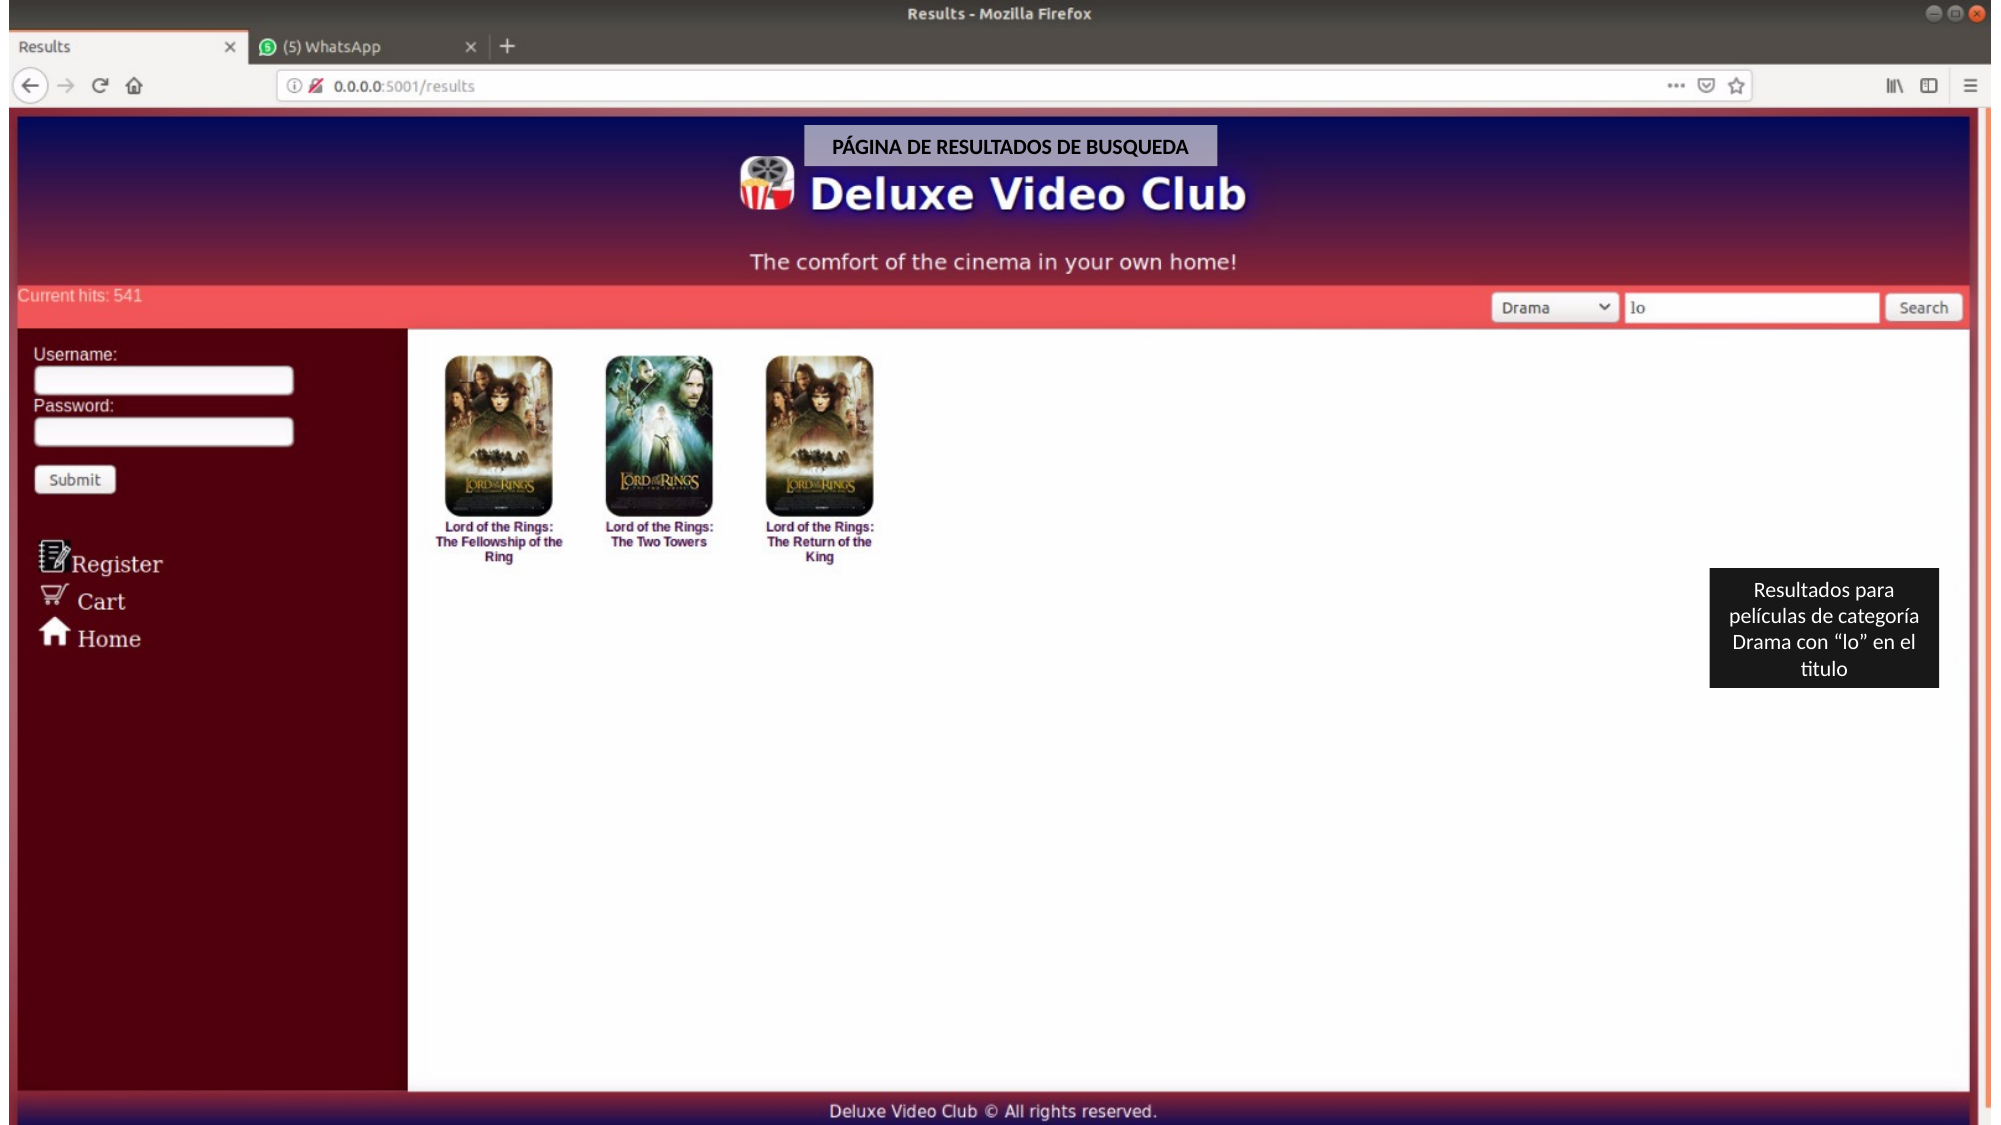

PÁGINA DE RESULTADOS DE BUSQUEDA
Resultados para películas de categoría Drama con “lo” en el titulo